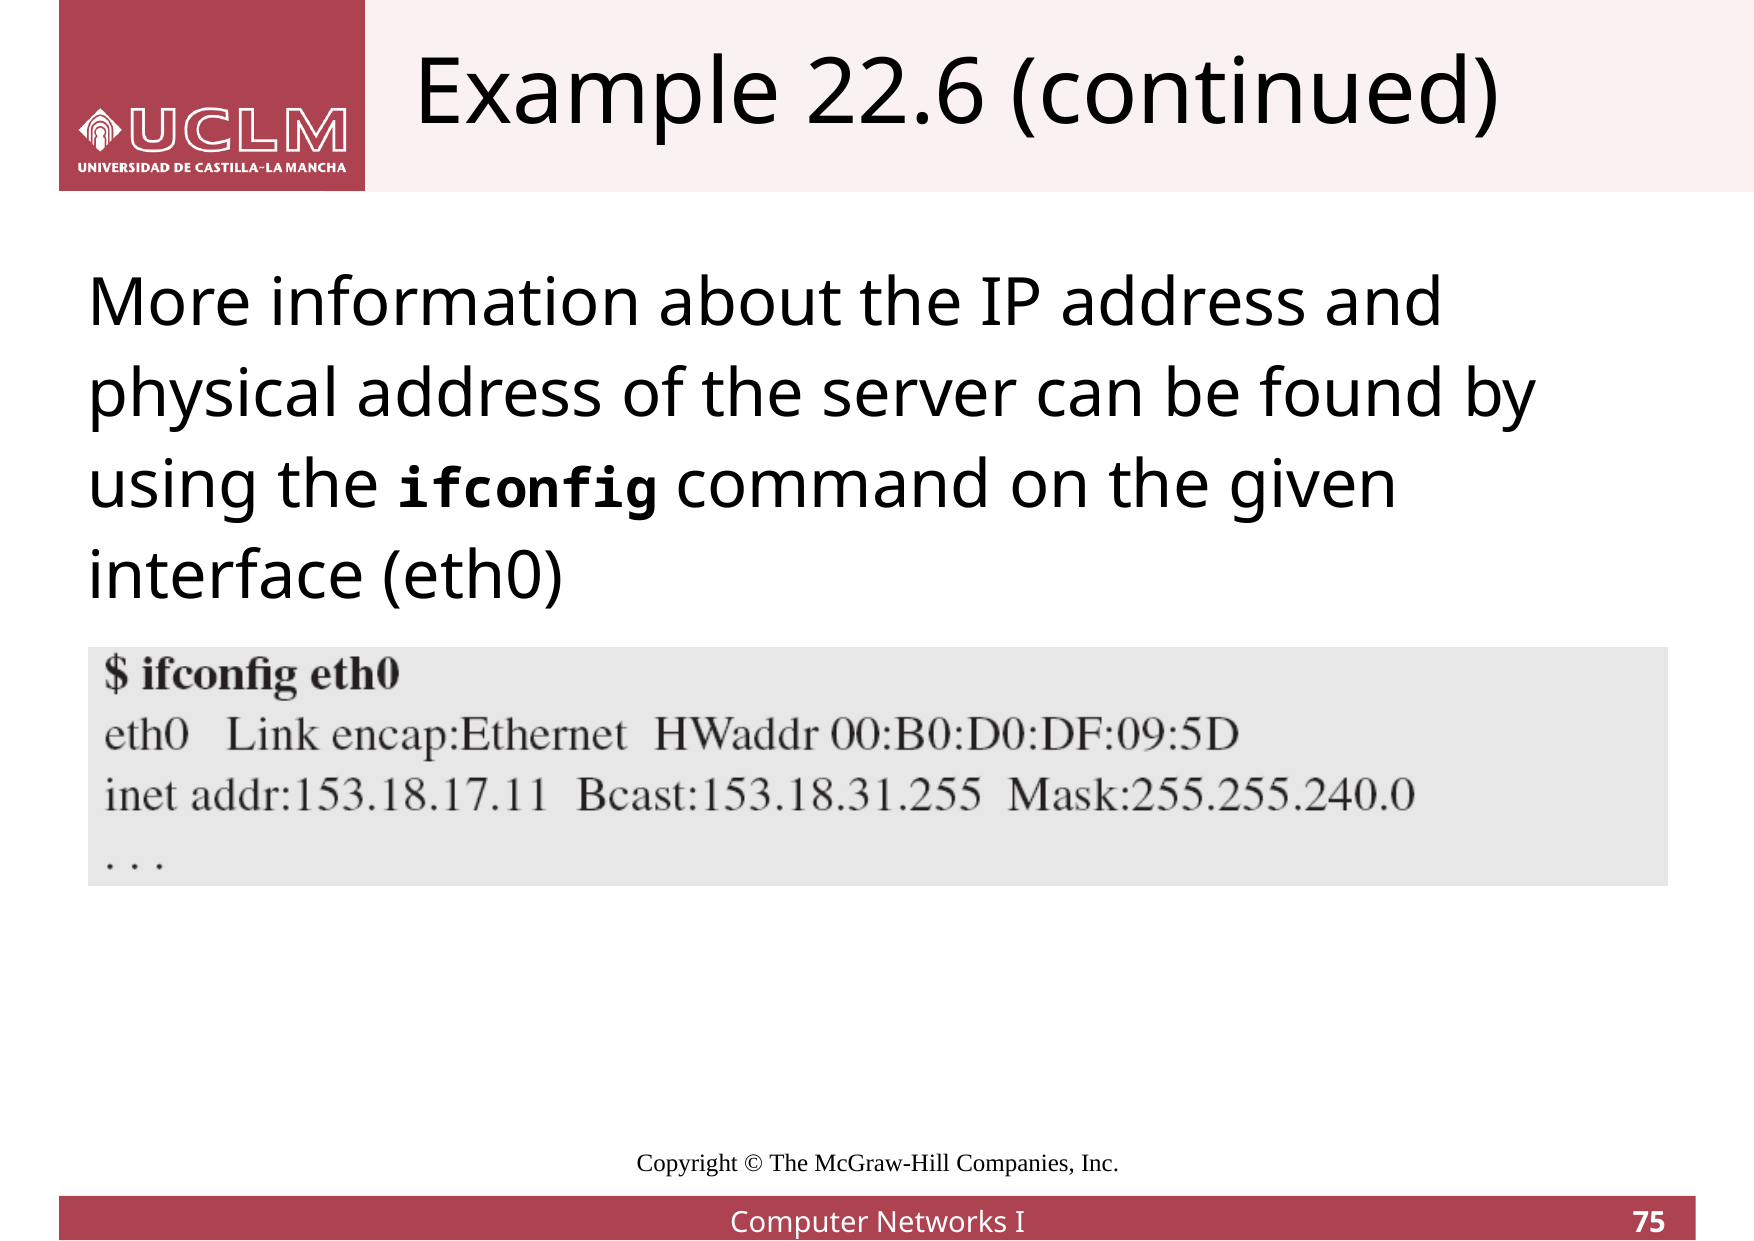

Example 22.6 (continued)
# More information about the IP address and physical address of the server can be found by using the ifconfig command on the given interface (eth0)
Copyright © The McGraw-Hill Companies, Inc.
Computer Networks I
75